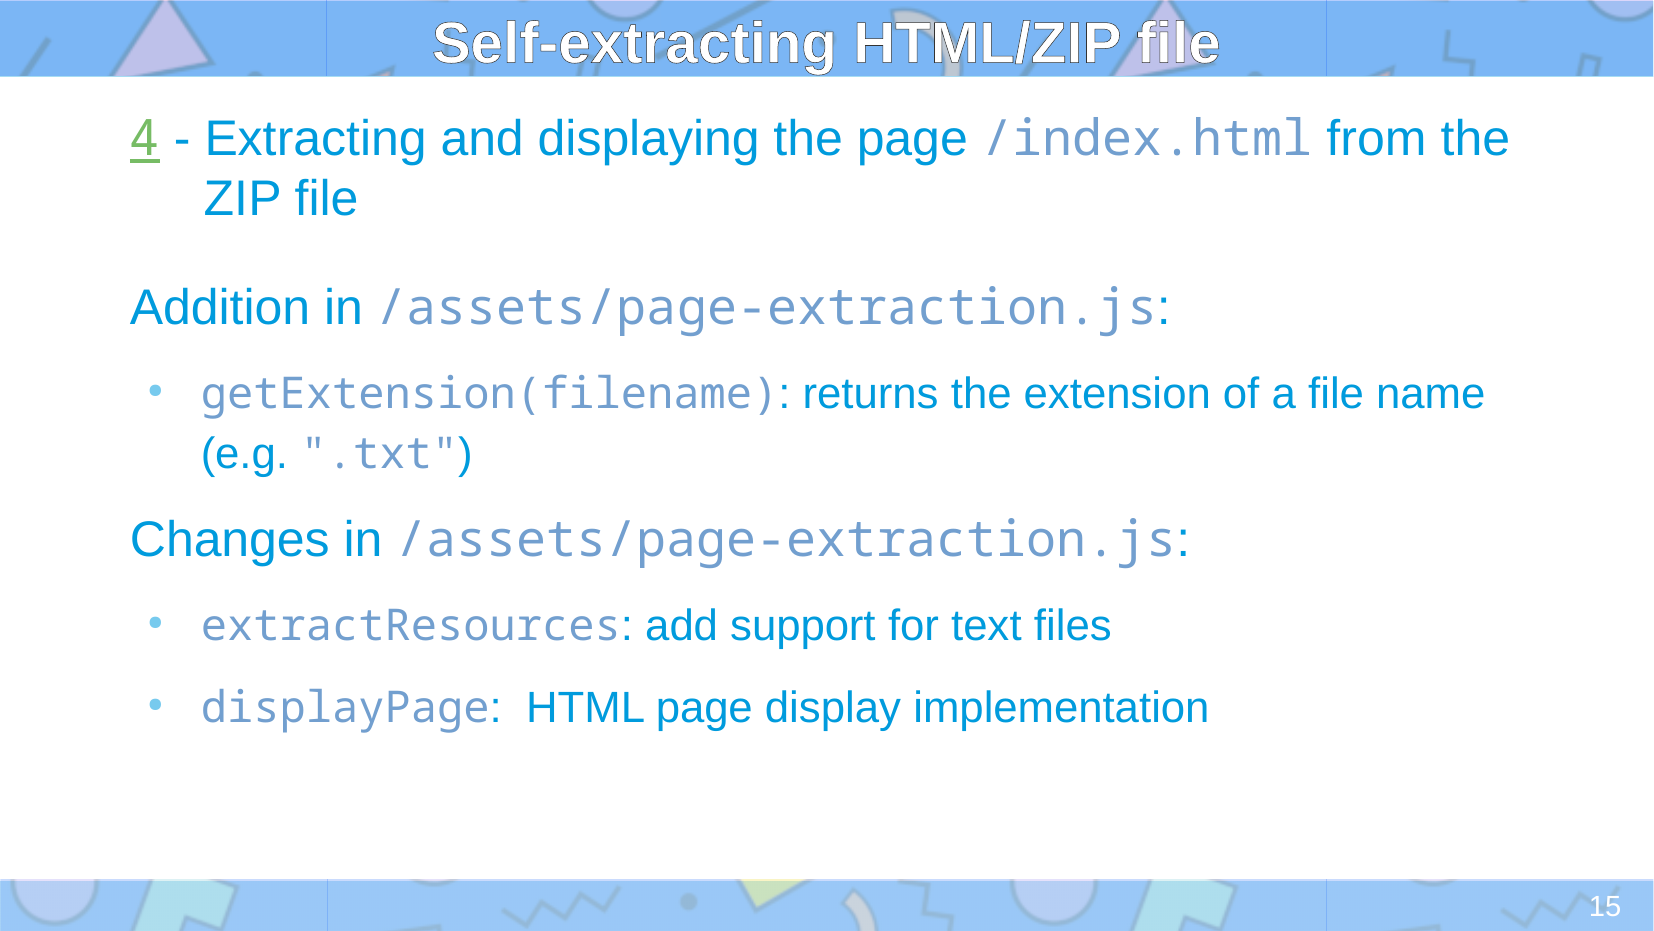

# Self-extracting HTML/ZIP file
4 - Extracting and displaying the page /index.html from the
ZIP file
Addition in /assets/page-extraction.js:
getExtension(filename): returns the extension of a file name
(e.g. ".txt")
Changes in /assets/page-extraction.js:
extractResources: add support for text files
displayPage: HTML page display implementation
15